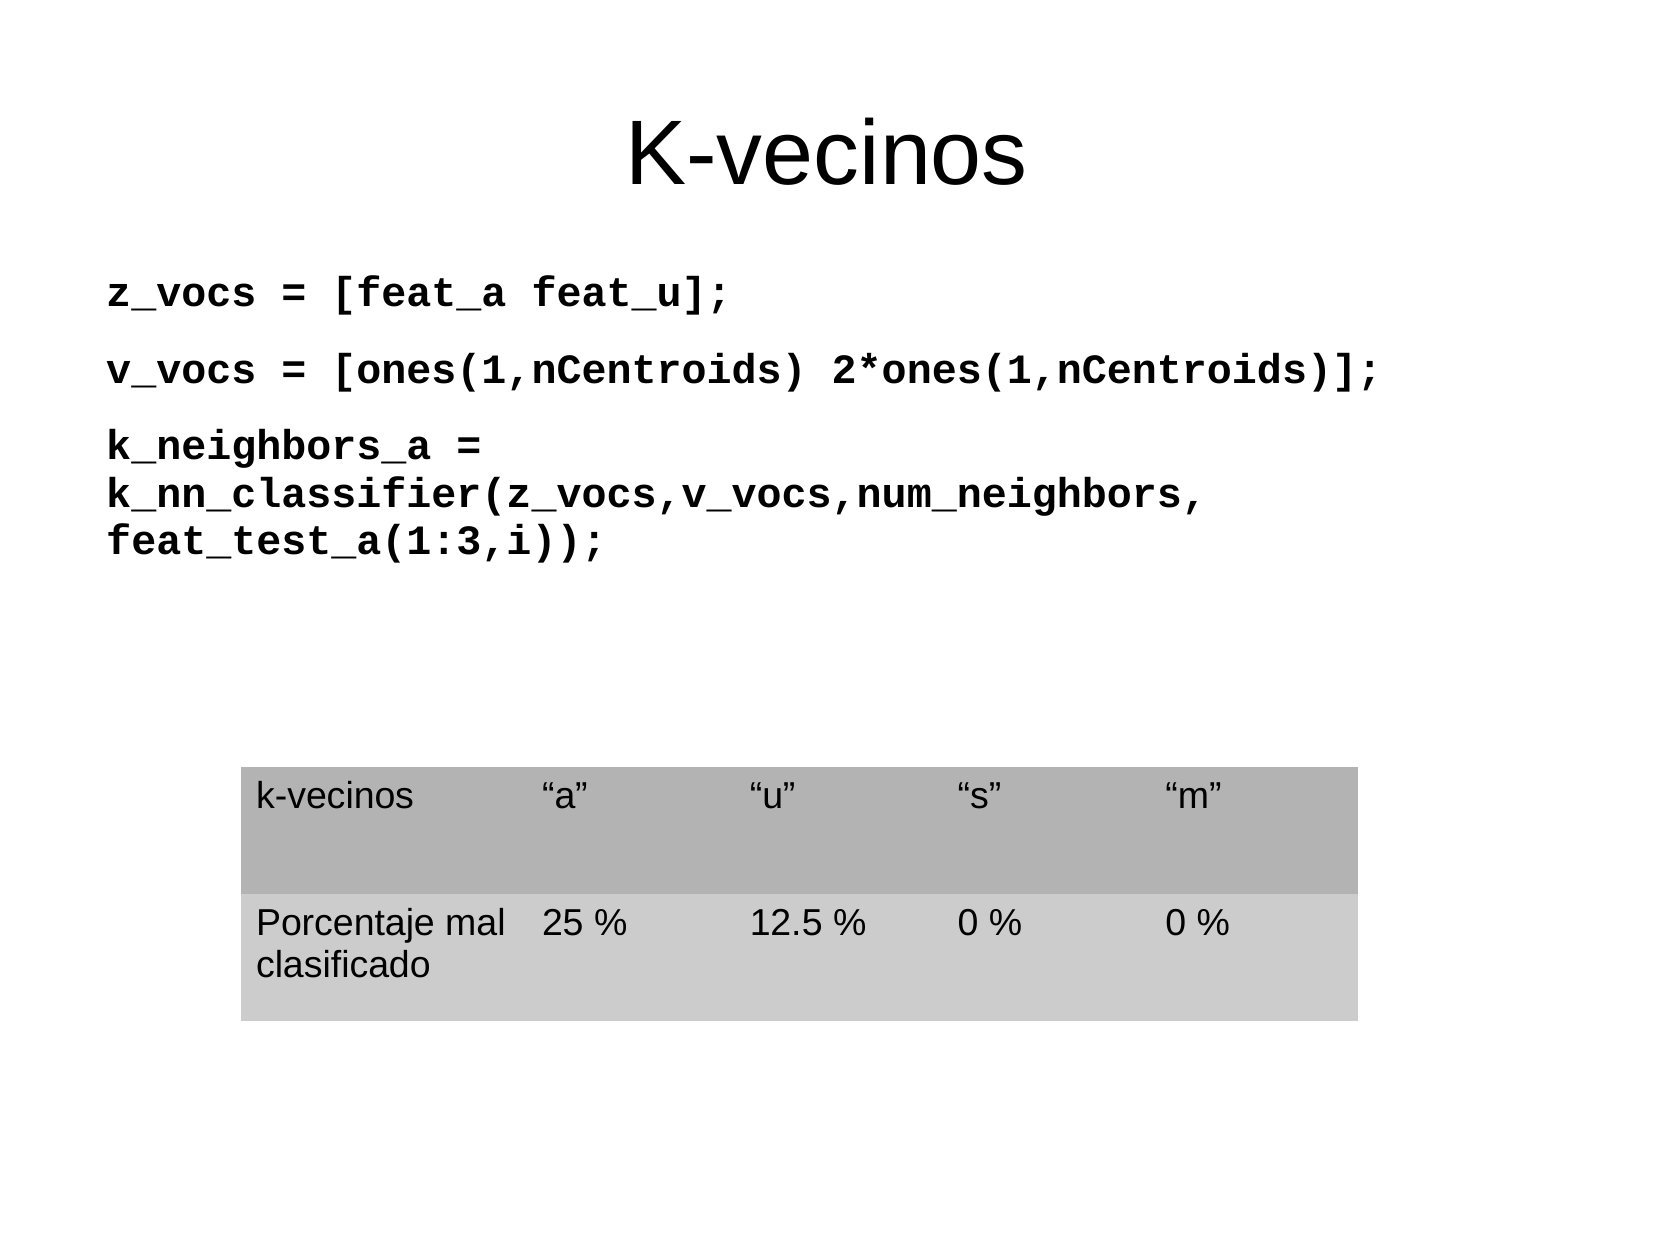

# K-vecinos
z_vocs = [feat_a feat_u];
v_vocs = [ones(1,nCentroids) 2*ones(1,nCentroids)];
k_neighbors_a = k_nn_classifier(z_vocs,v_vocs,num_neighbors, feat_test_a(1:3,i));
| k-vecinos | “a” | “u” | “s” | “m” |
| --- | --- | --- | --- | --- |
| Porcentaje mal clasificado | 25 % | 12.5 % | 0 % | 0 % |